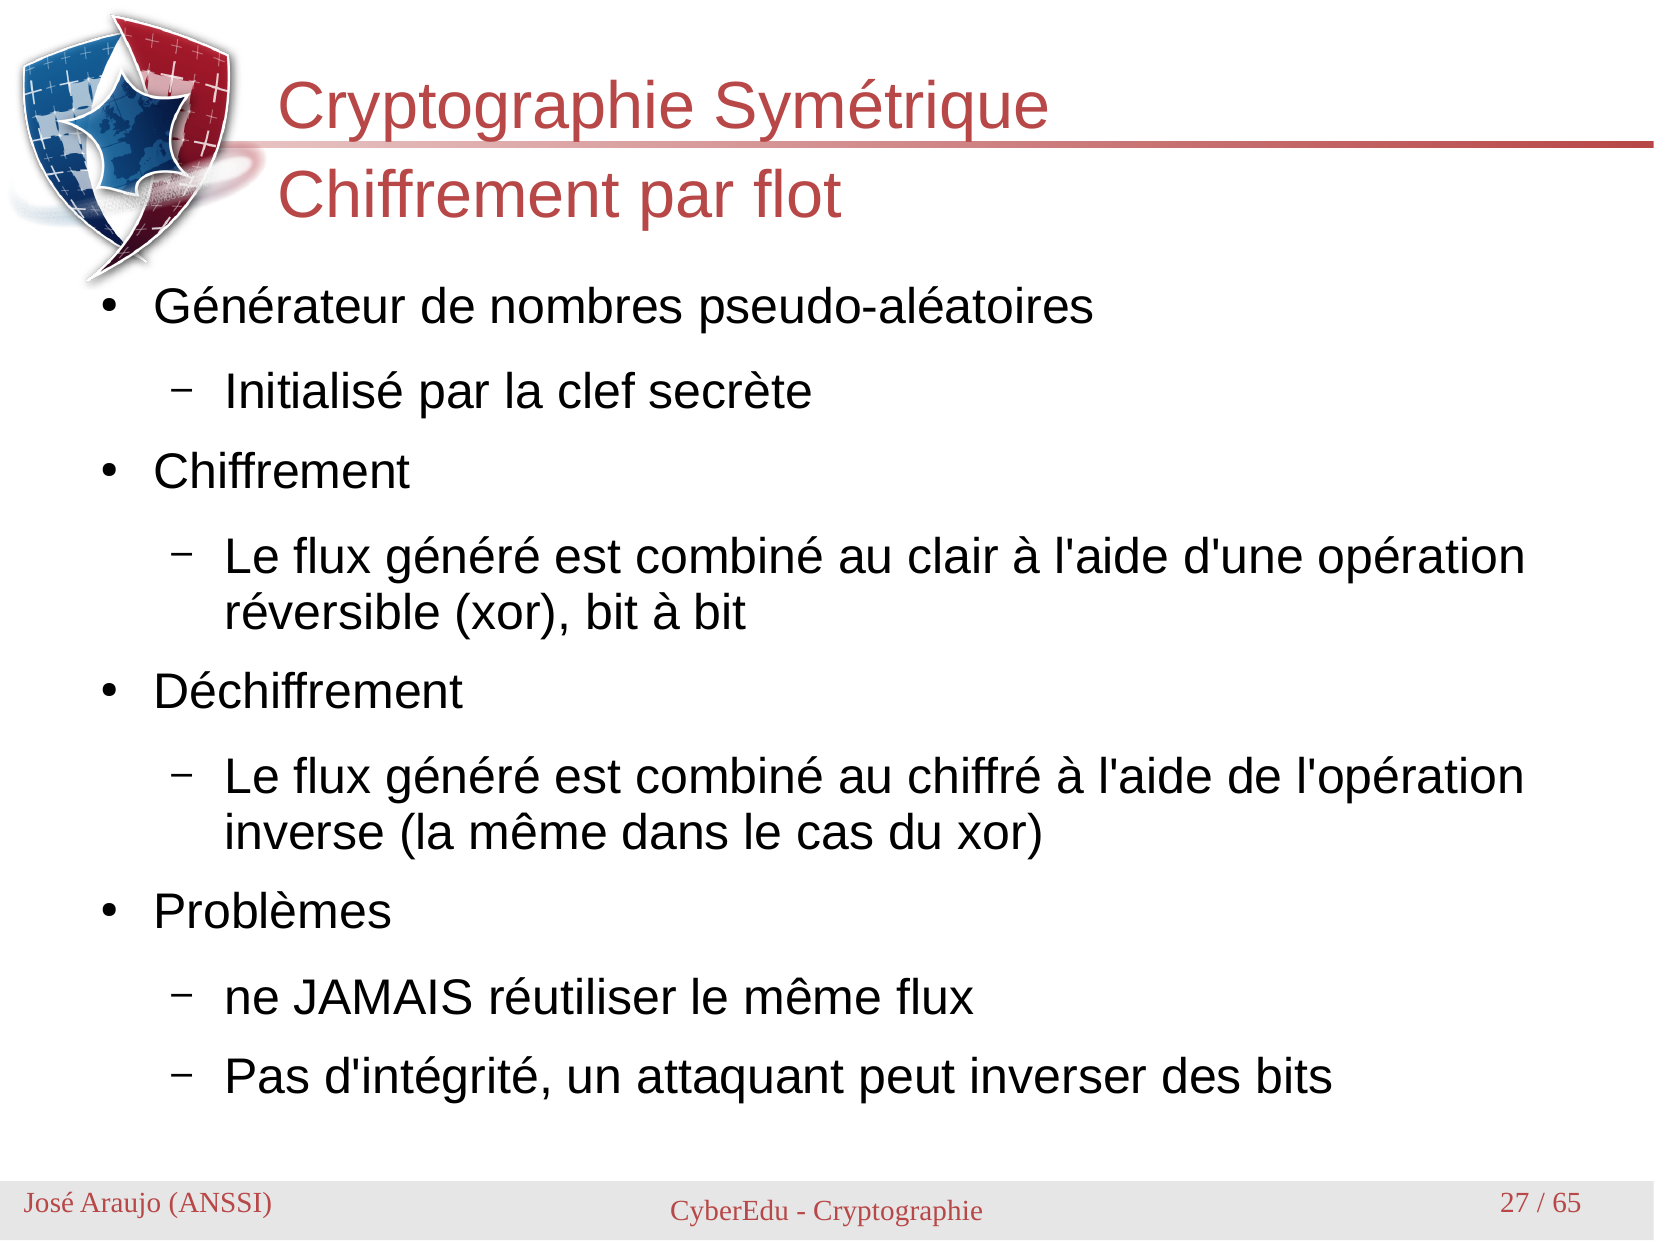

# Cryptographie Symétrique Chiffrement par flot
Générateur de nombres pseudo-aléatoires
Initialisé par la clef secrète
Chiffrement
Le flux généré est combiné au clair à l'aide d'une opération réversible (xor), bit à bit
Déchiffrement
Le flux généré est combiné au chiffré à l'aide de l'opération inverse (la même dans le cas du xor)
Problèmes
ne JAMAIS réutiliser le même flux
Pas d'intégrité, un attaquant peut inverser des bits